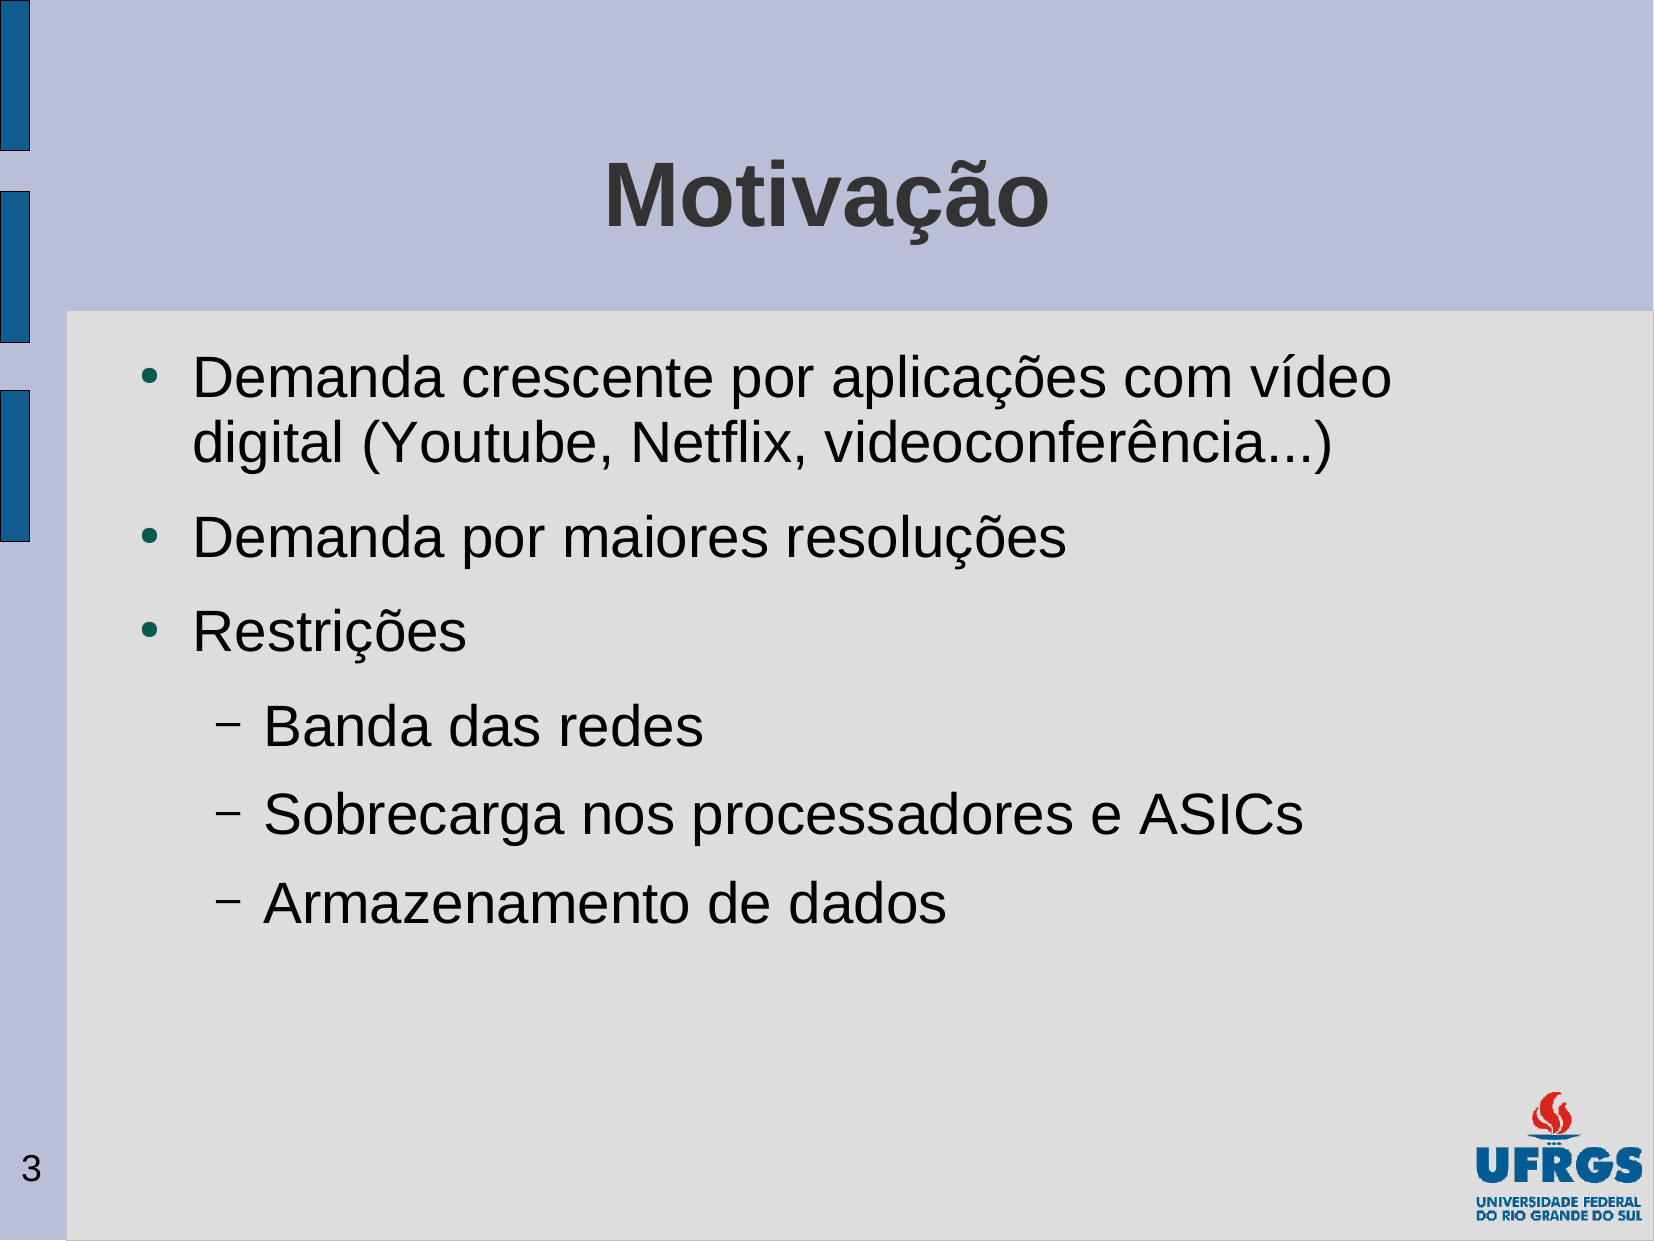

# Motivação
Demanda crescente por aplicações com vídeo digital (Youtube, Netflix, videoconferência...)
Demanda por maiores resoluções
Restrições
Banda das redes
Sobrecarga nos processadores e ASICs
Armazenamento de dados